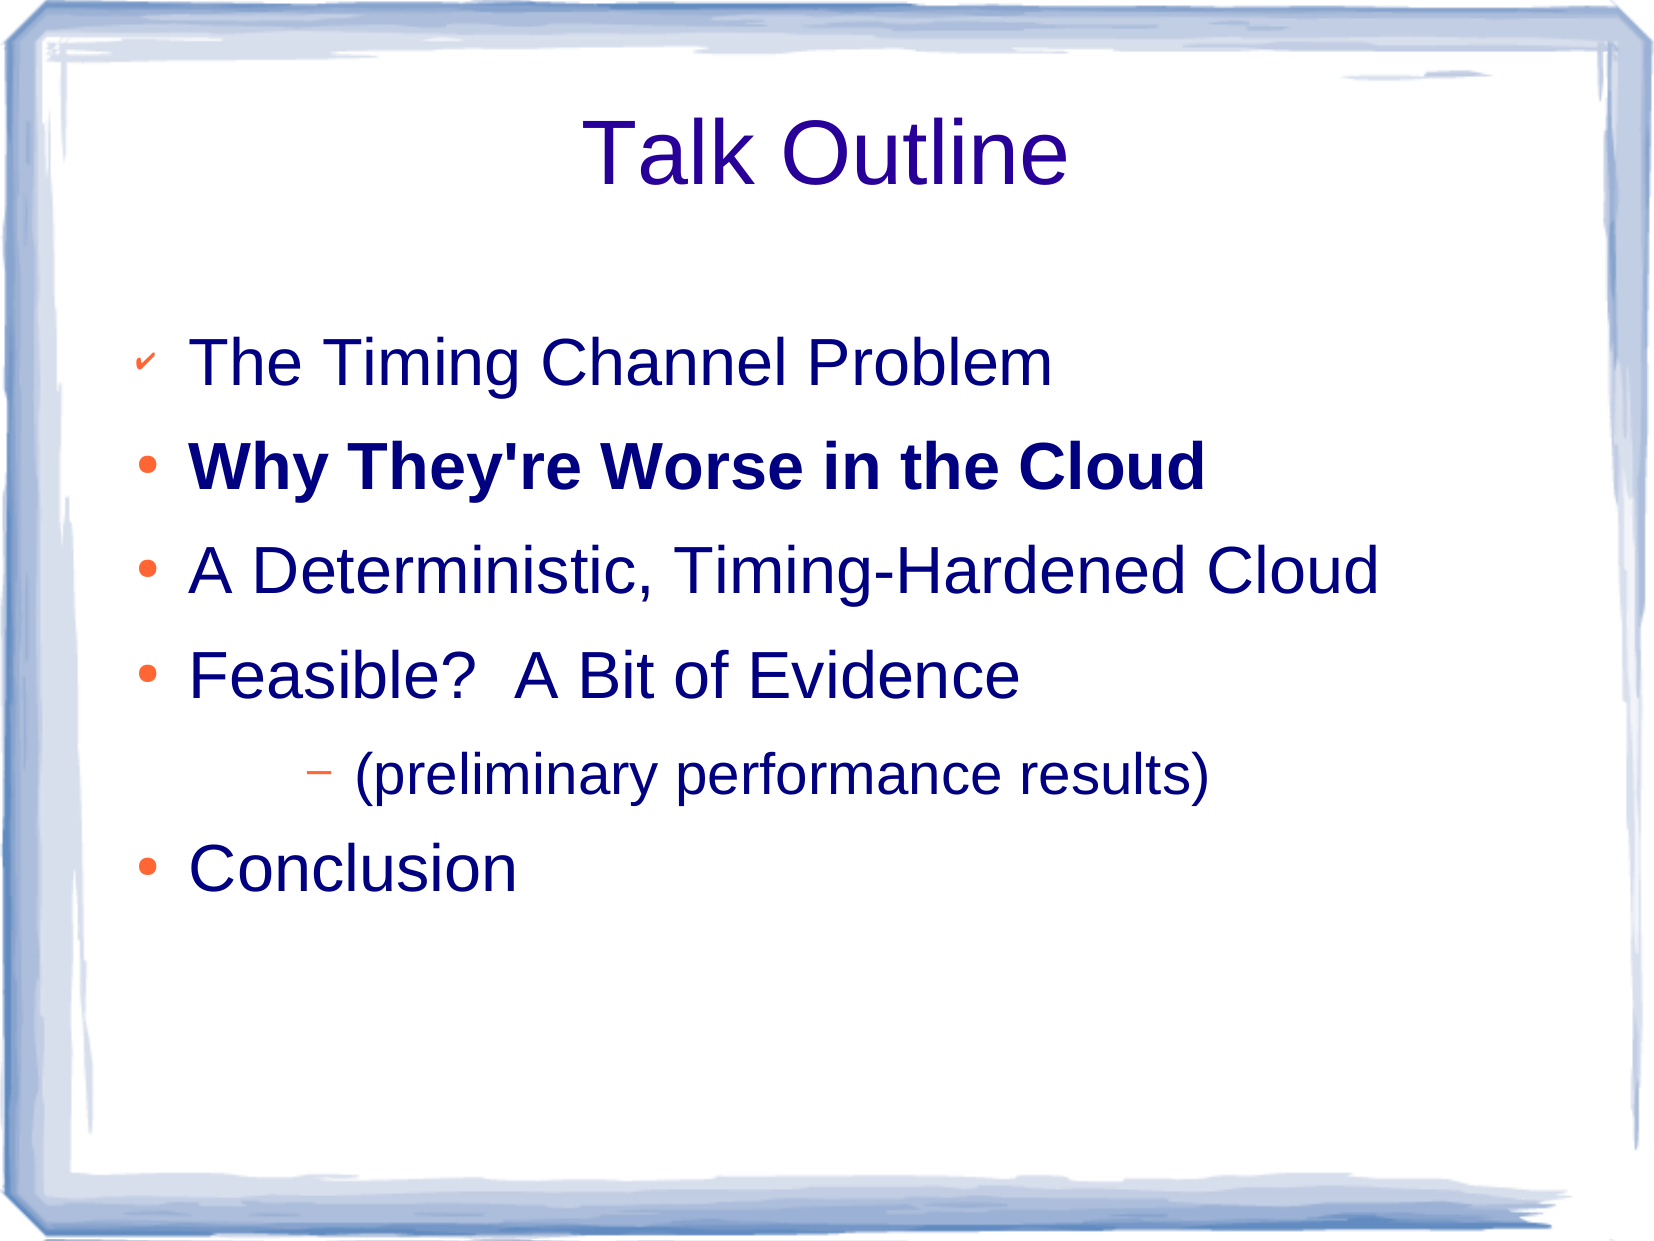

# Talk Outline
The Timing Channel Problem
Why They're Worse in the Cloud
A Deterministic, Timing-Hardened Cloud
Feasible? A Bit of Evidence
(preliminary performance results)
Conclusion